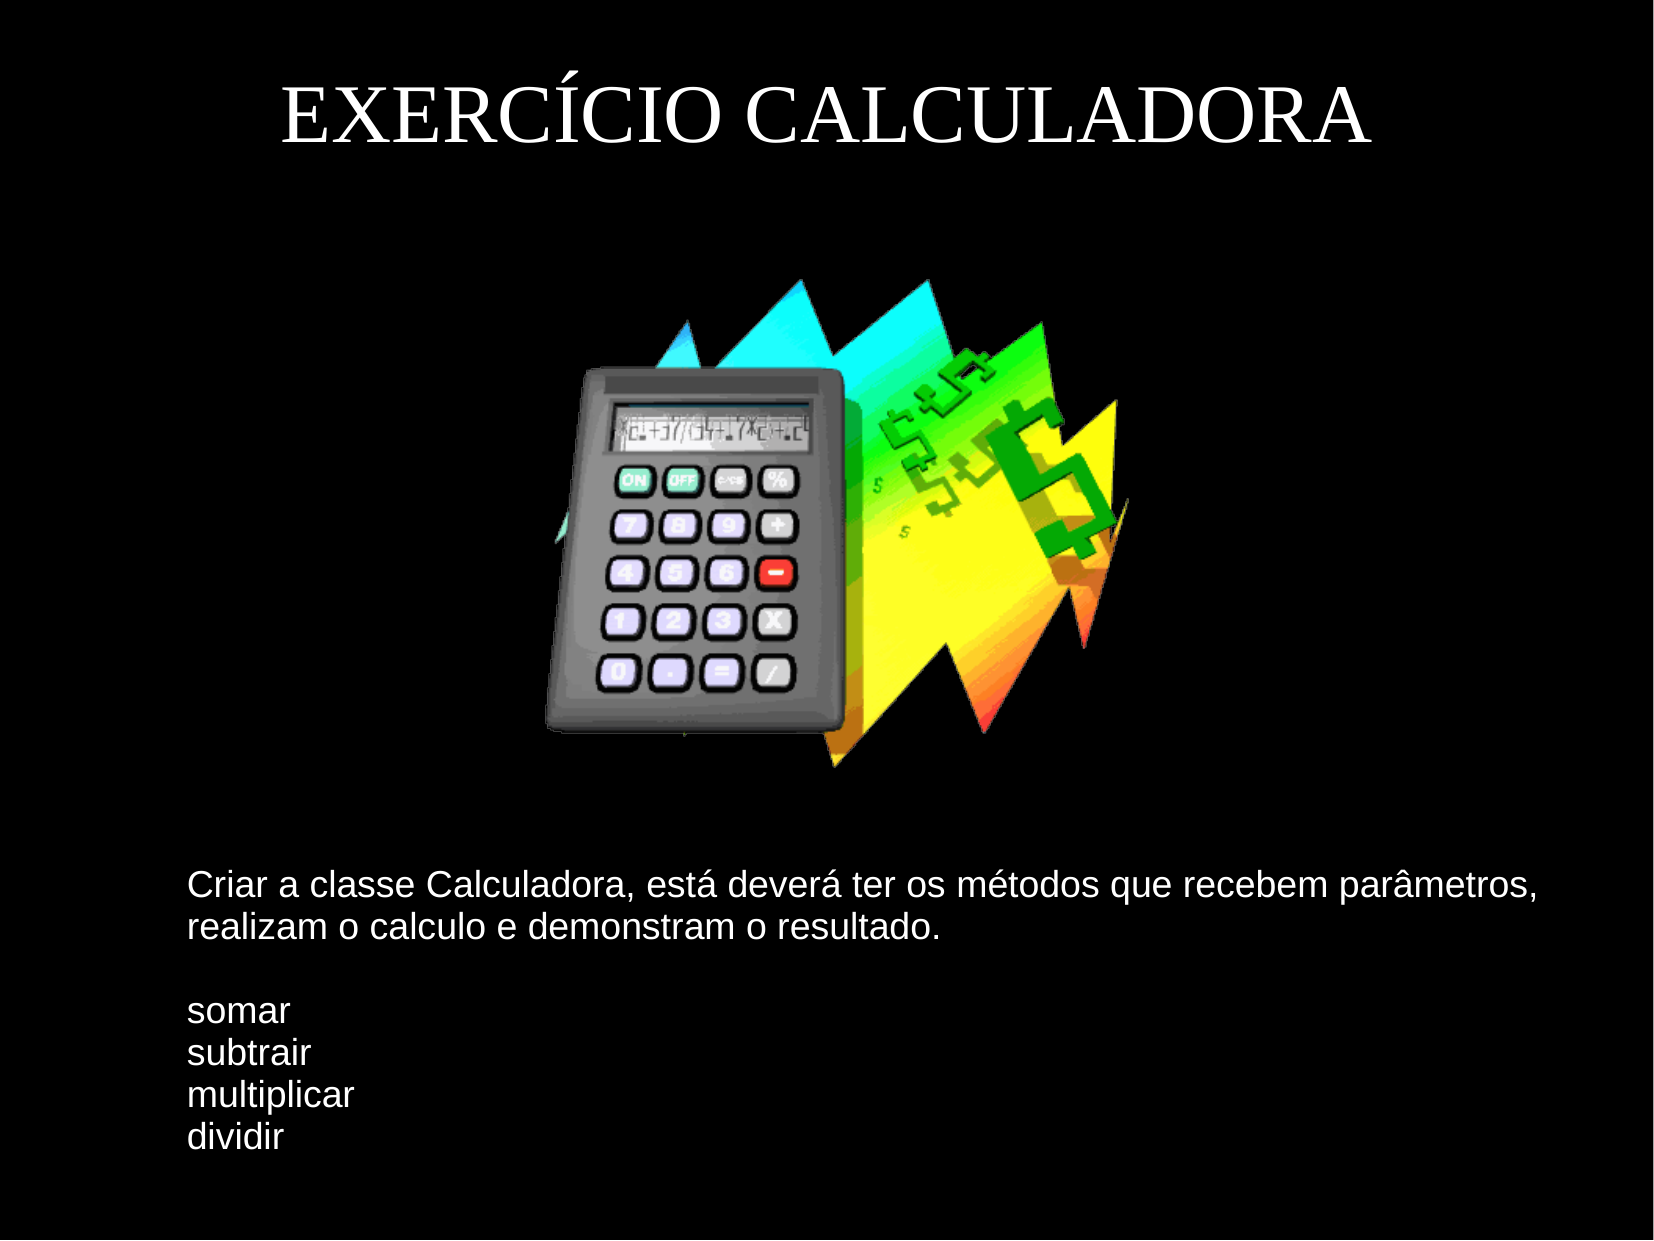

EXERCÍCIO CALCULADORA
Criar a classe Calculadora, está deverá ter os métodos que recebem parâmetros,
realizam o calculo e demonstram o resultado.
somar
subtrair
multiplicar
dividir